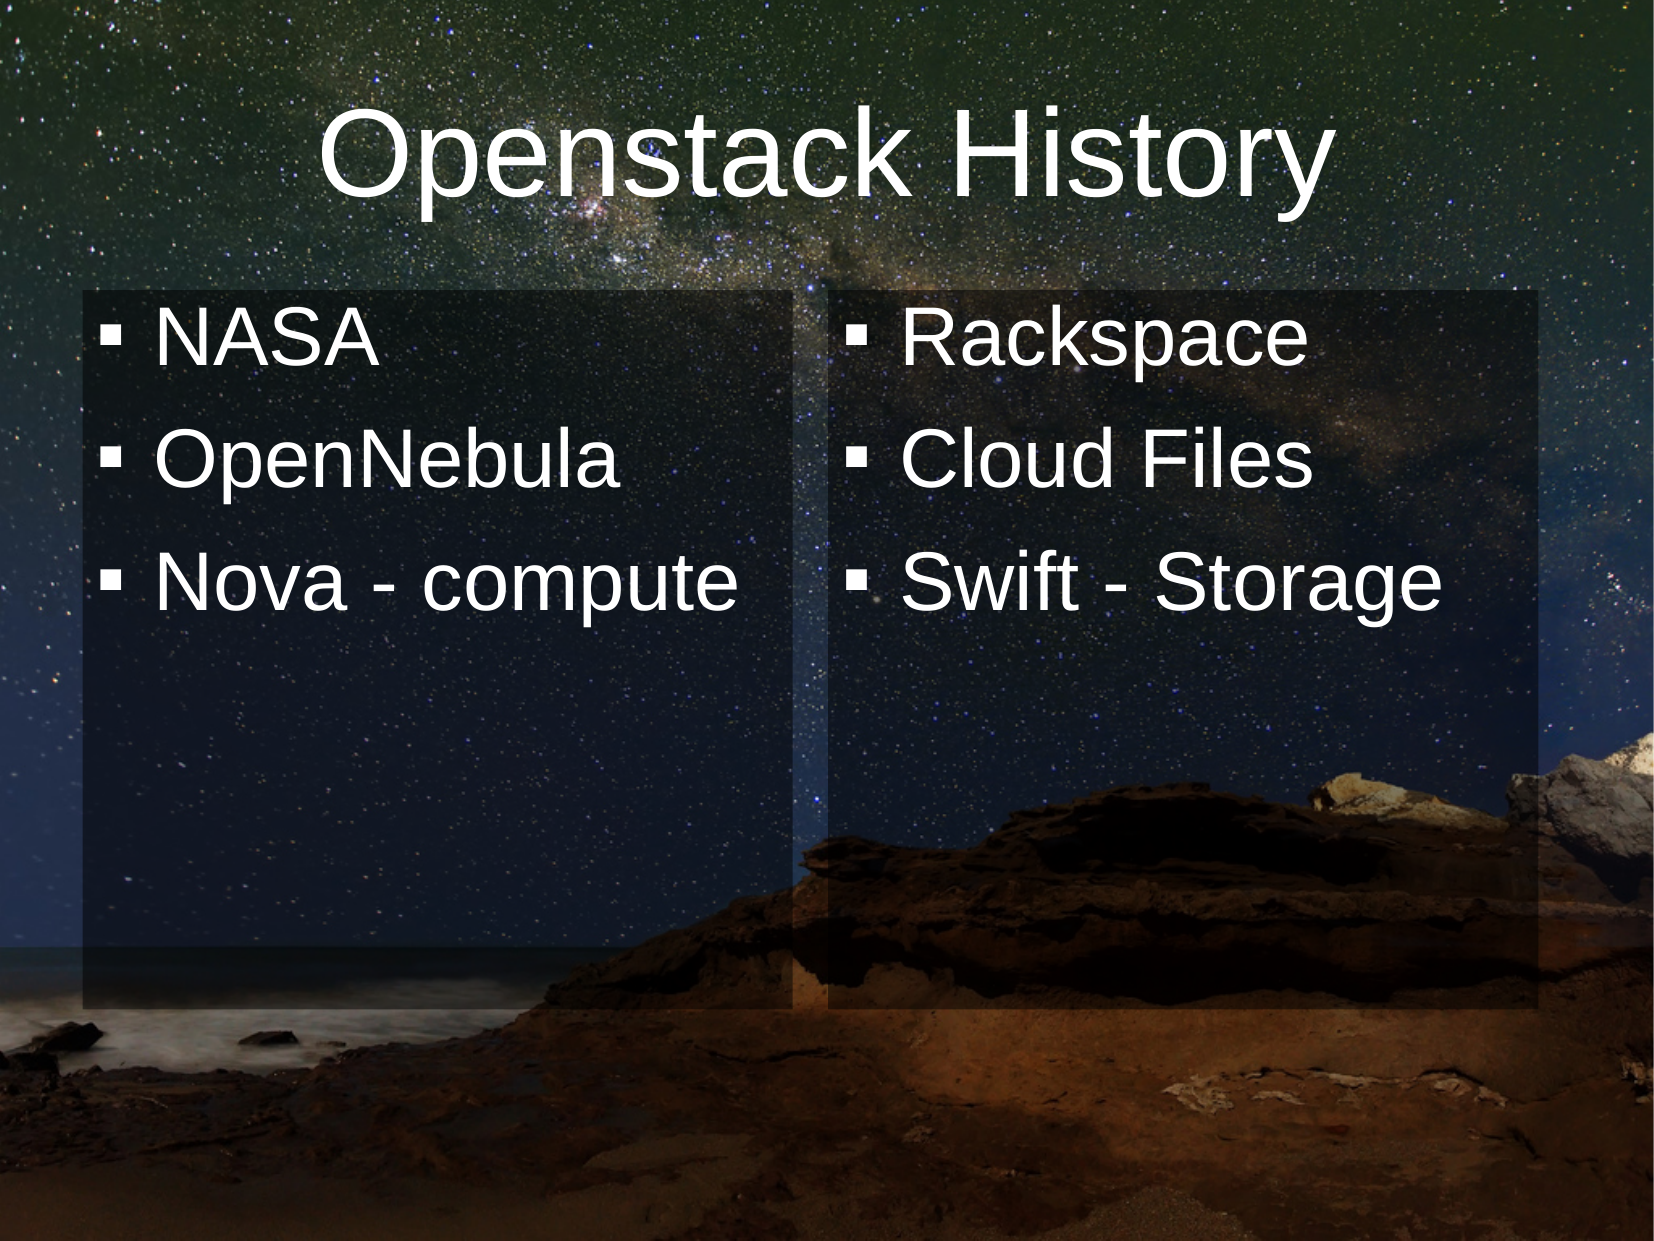

# Openstack History
NASA
OpenNebula
Nova - compute
Rackspace
Cloud Files
Swift - Storage